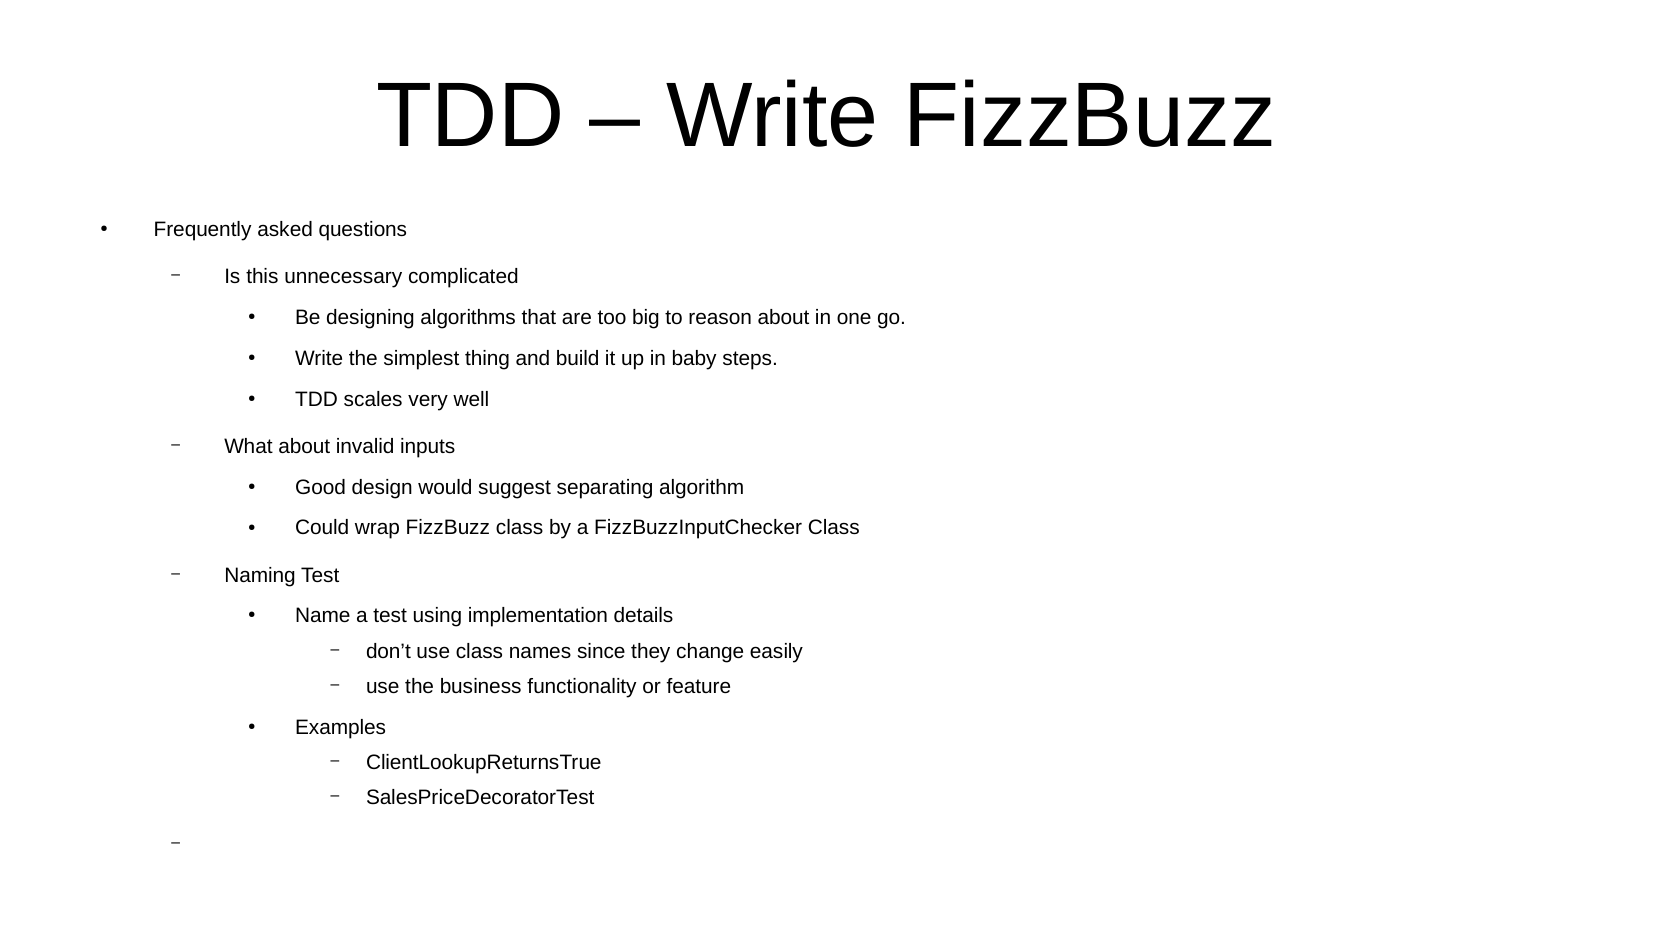

# TDD – Write FizzBuzz
Frequently asked questions
Is this unnecessary complicated
Be designing algorithms that are too big to reason about in one go.
Write the simplest thing and build it up in baby steps.
TDD scales very well
What about invalid inputs
Good design would suggest separating algorithm
Could wrap FizzBuzz class by a FizzBuzzInputChecker Class
Naming Test
Name a test using implementation details
don’t use class names since they change easily
use the business functionality or feature
Examples
ClientLookupReturnsTrue
SalesPriceDecoratorTest